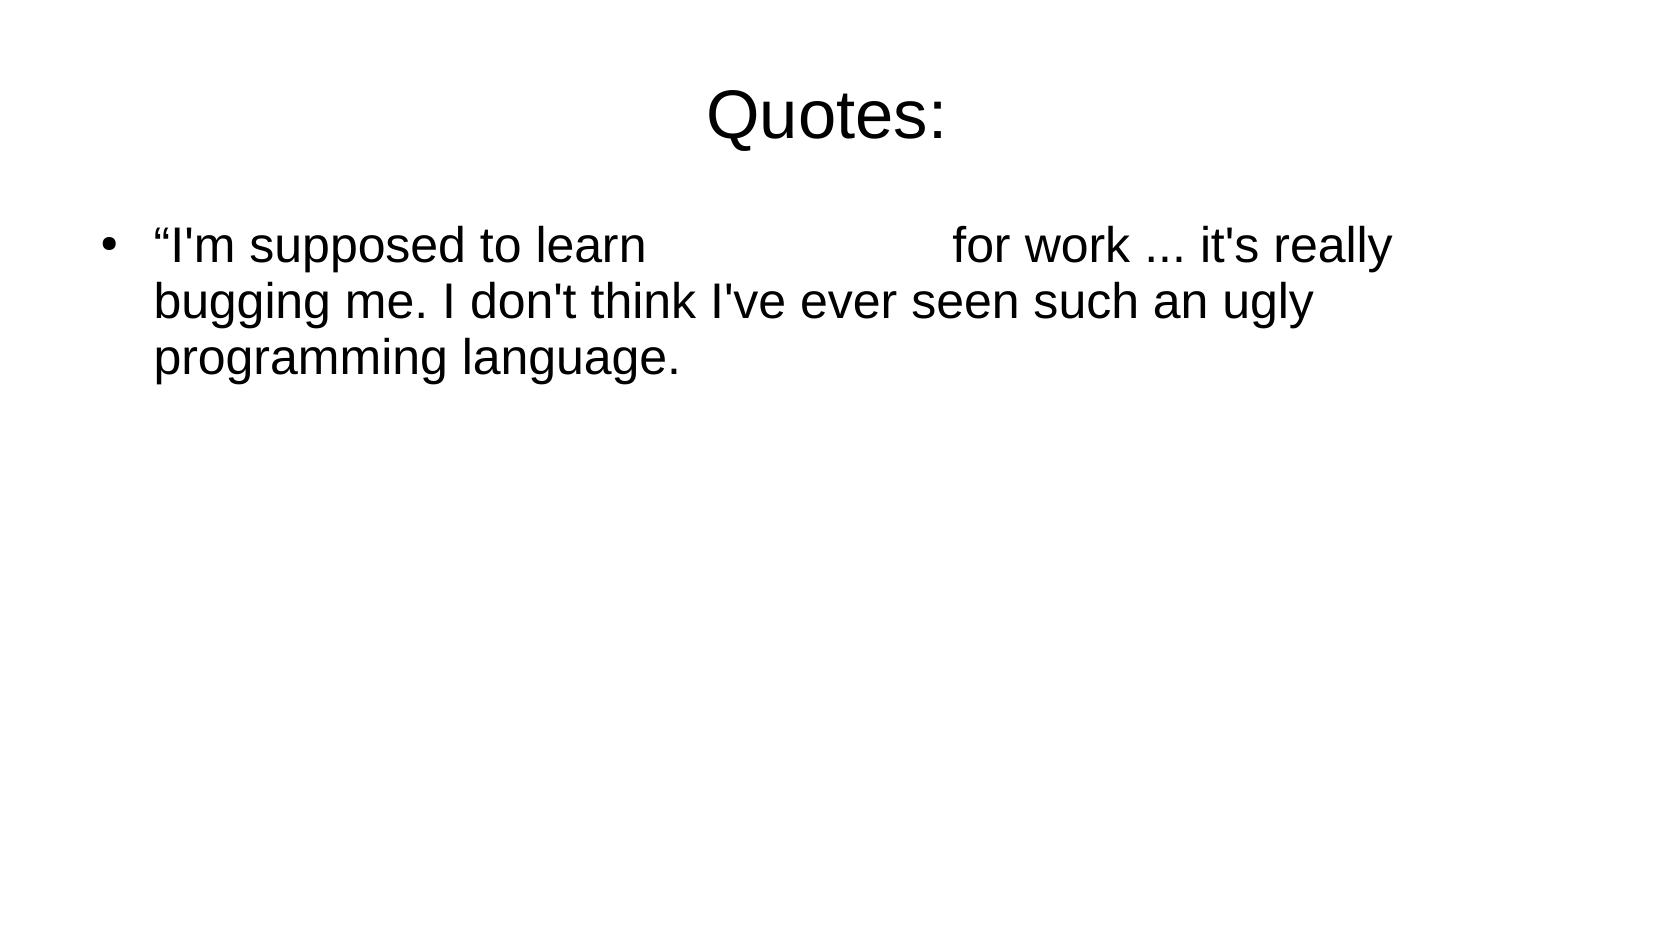

# Quotes:
“I'm supposed to learn ____ _____ for work ... it's really bugging me. I don't think I've ever seen such an ugly programming language.